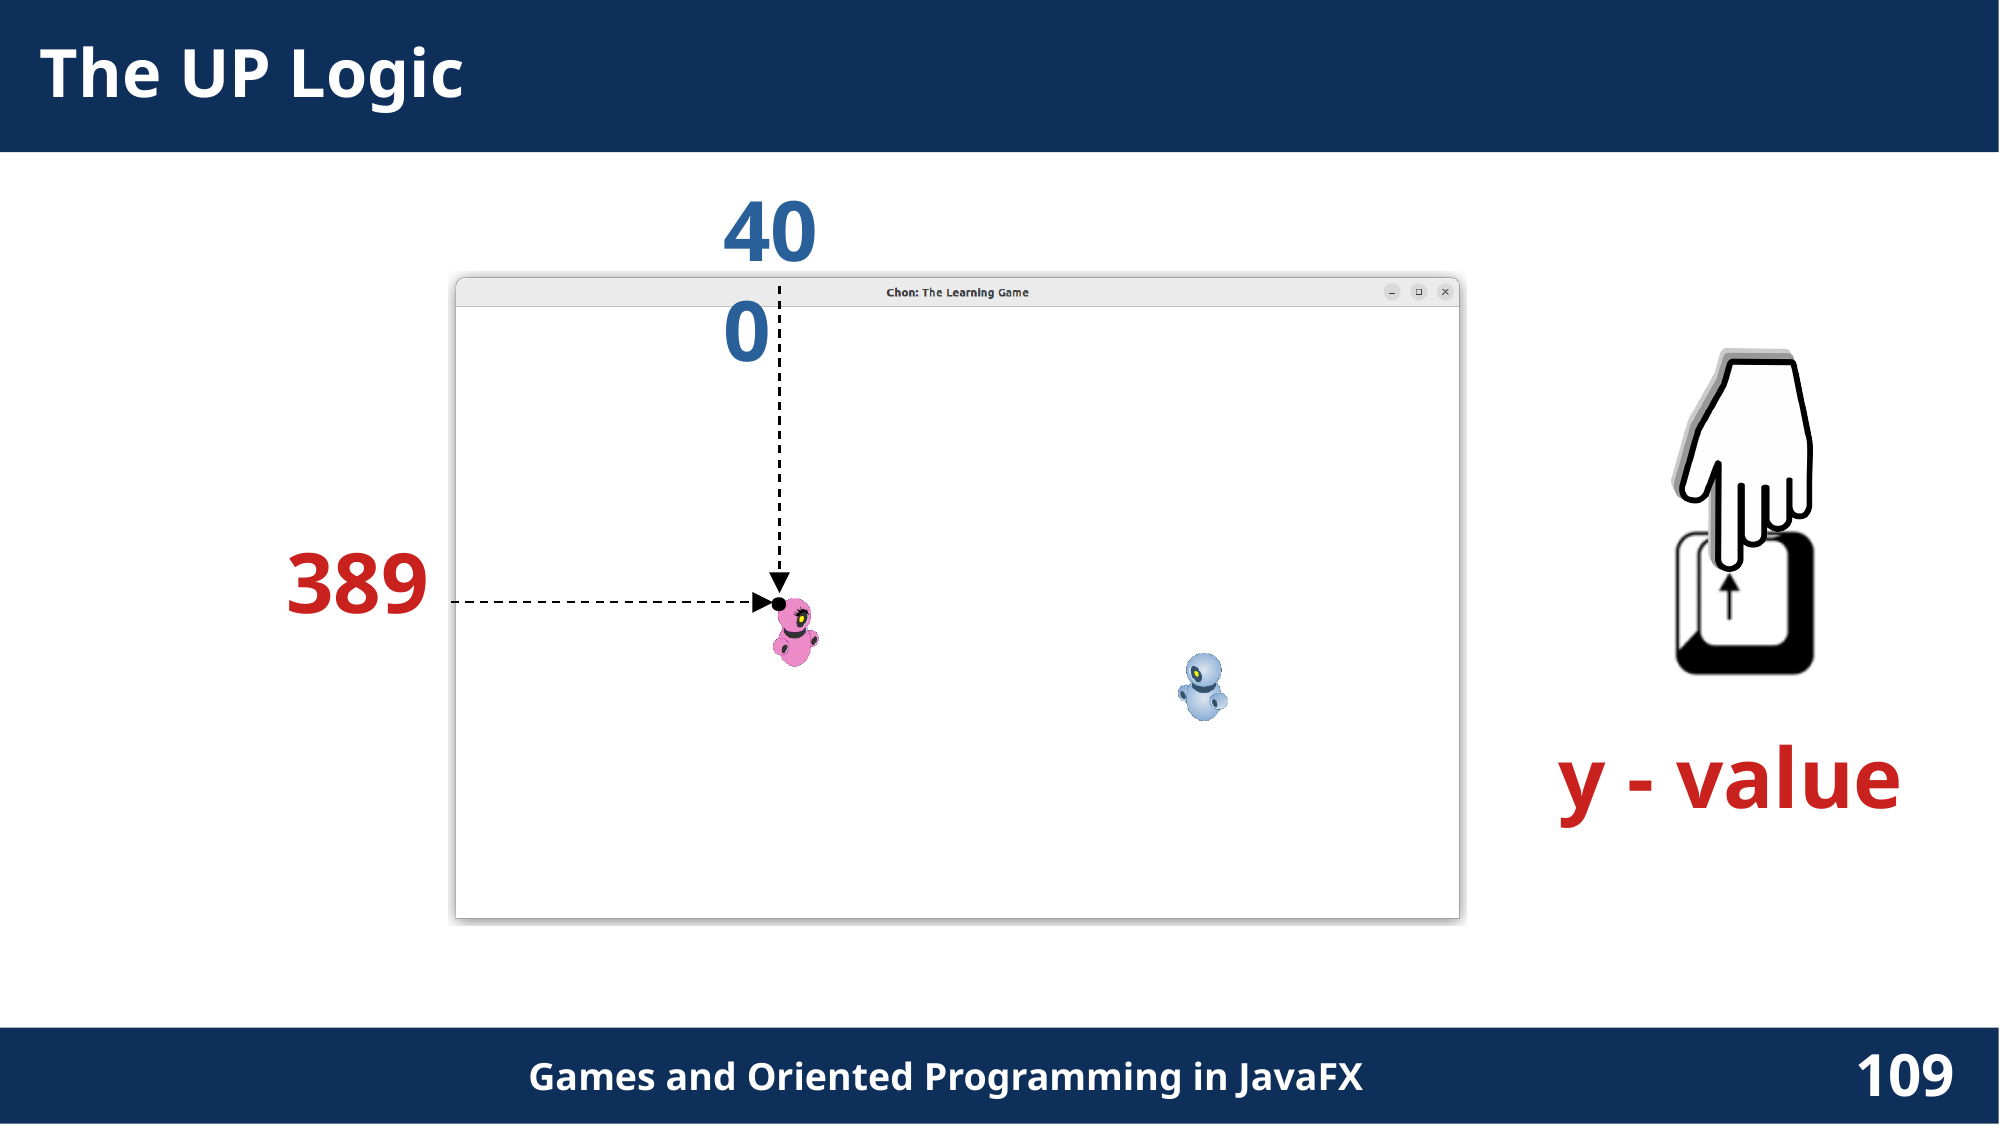

The UP Logic
400
.
389
y - value